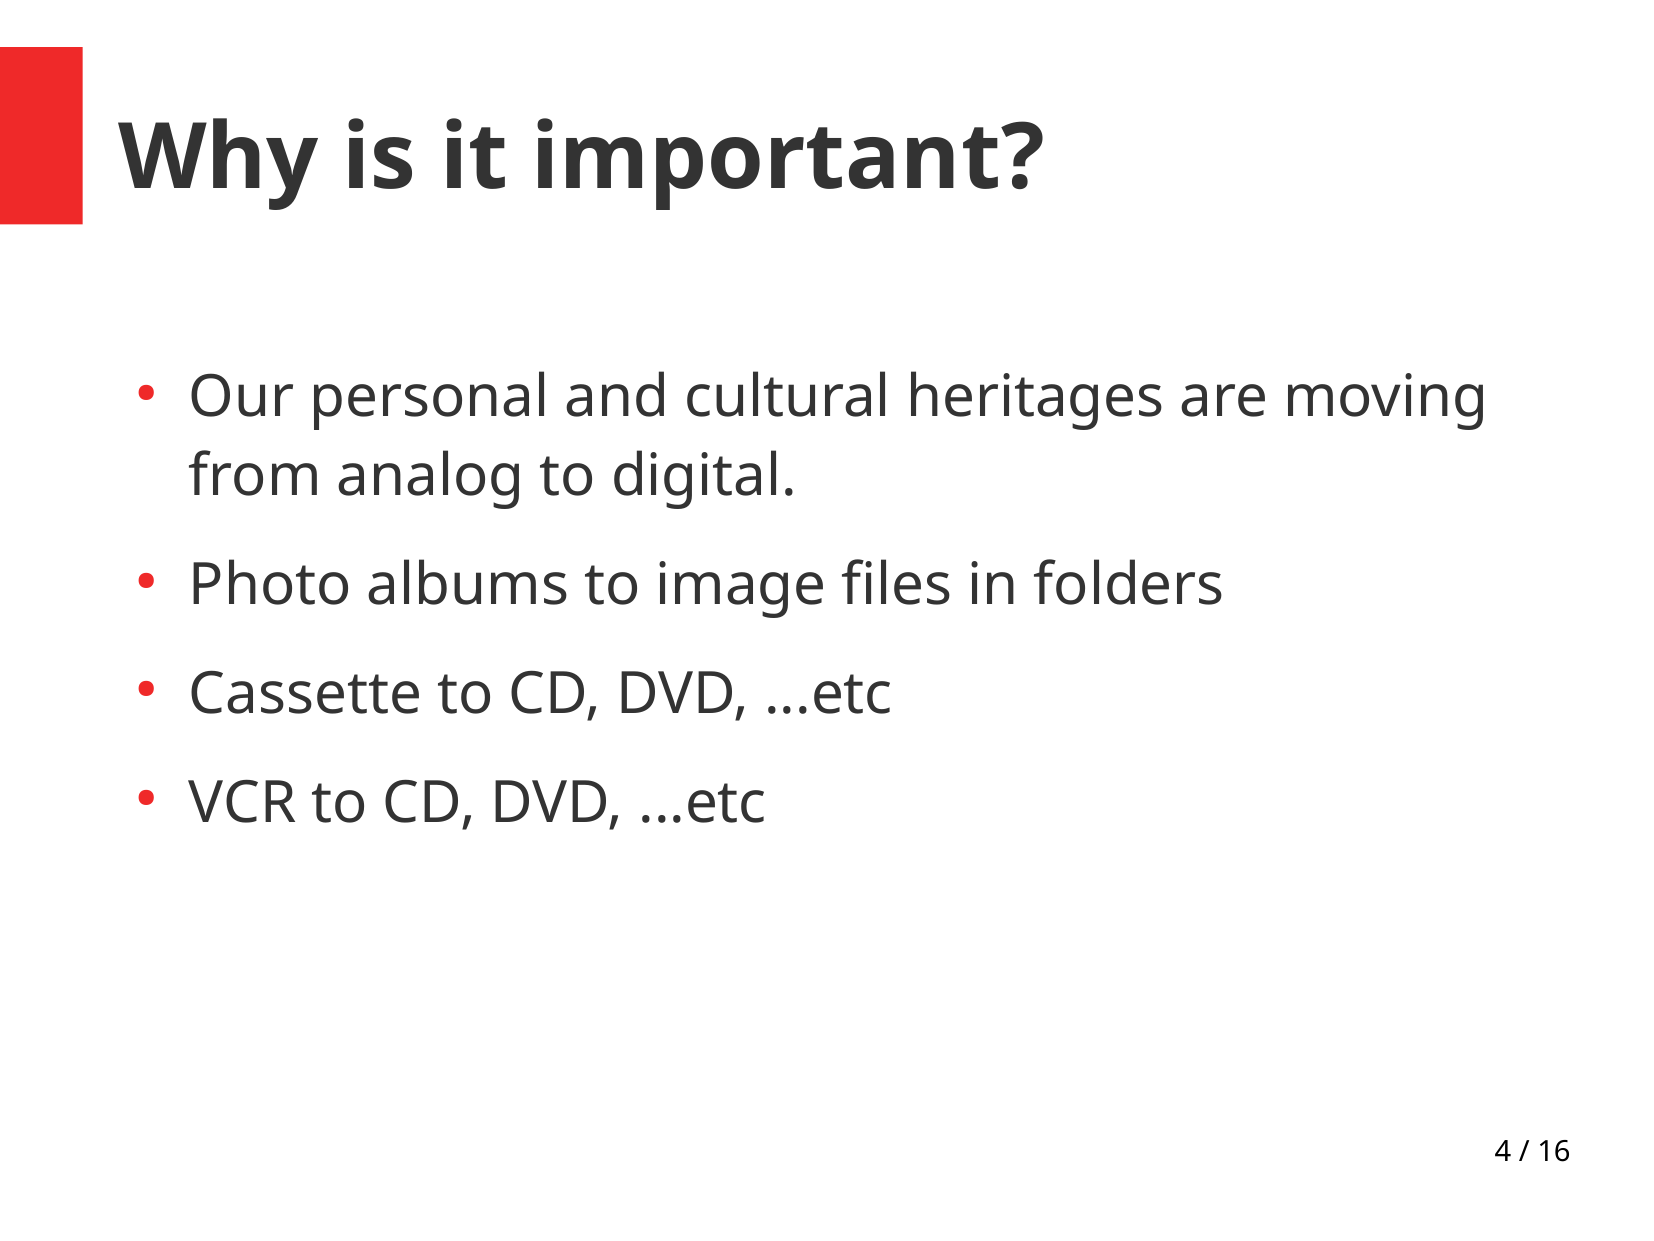

# Why is it important?
Our personal and cultural heritages are moving from analog to digital.
Photo albums to image files in folders
Cassette to CD, DVD, ...etc
VCR to CD, DVD, ...etc
4